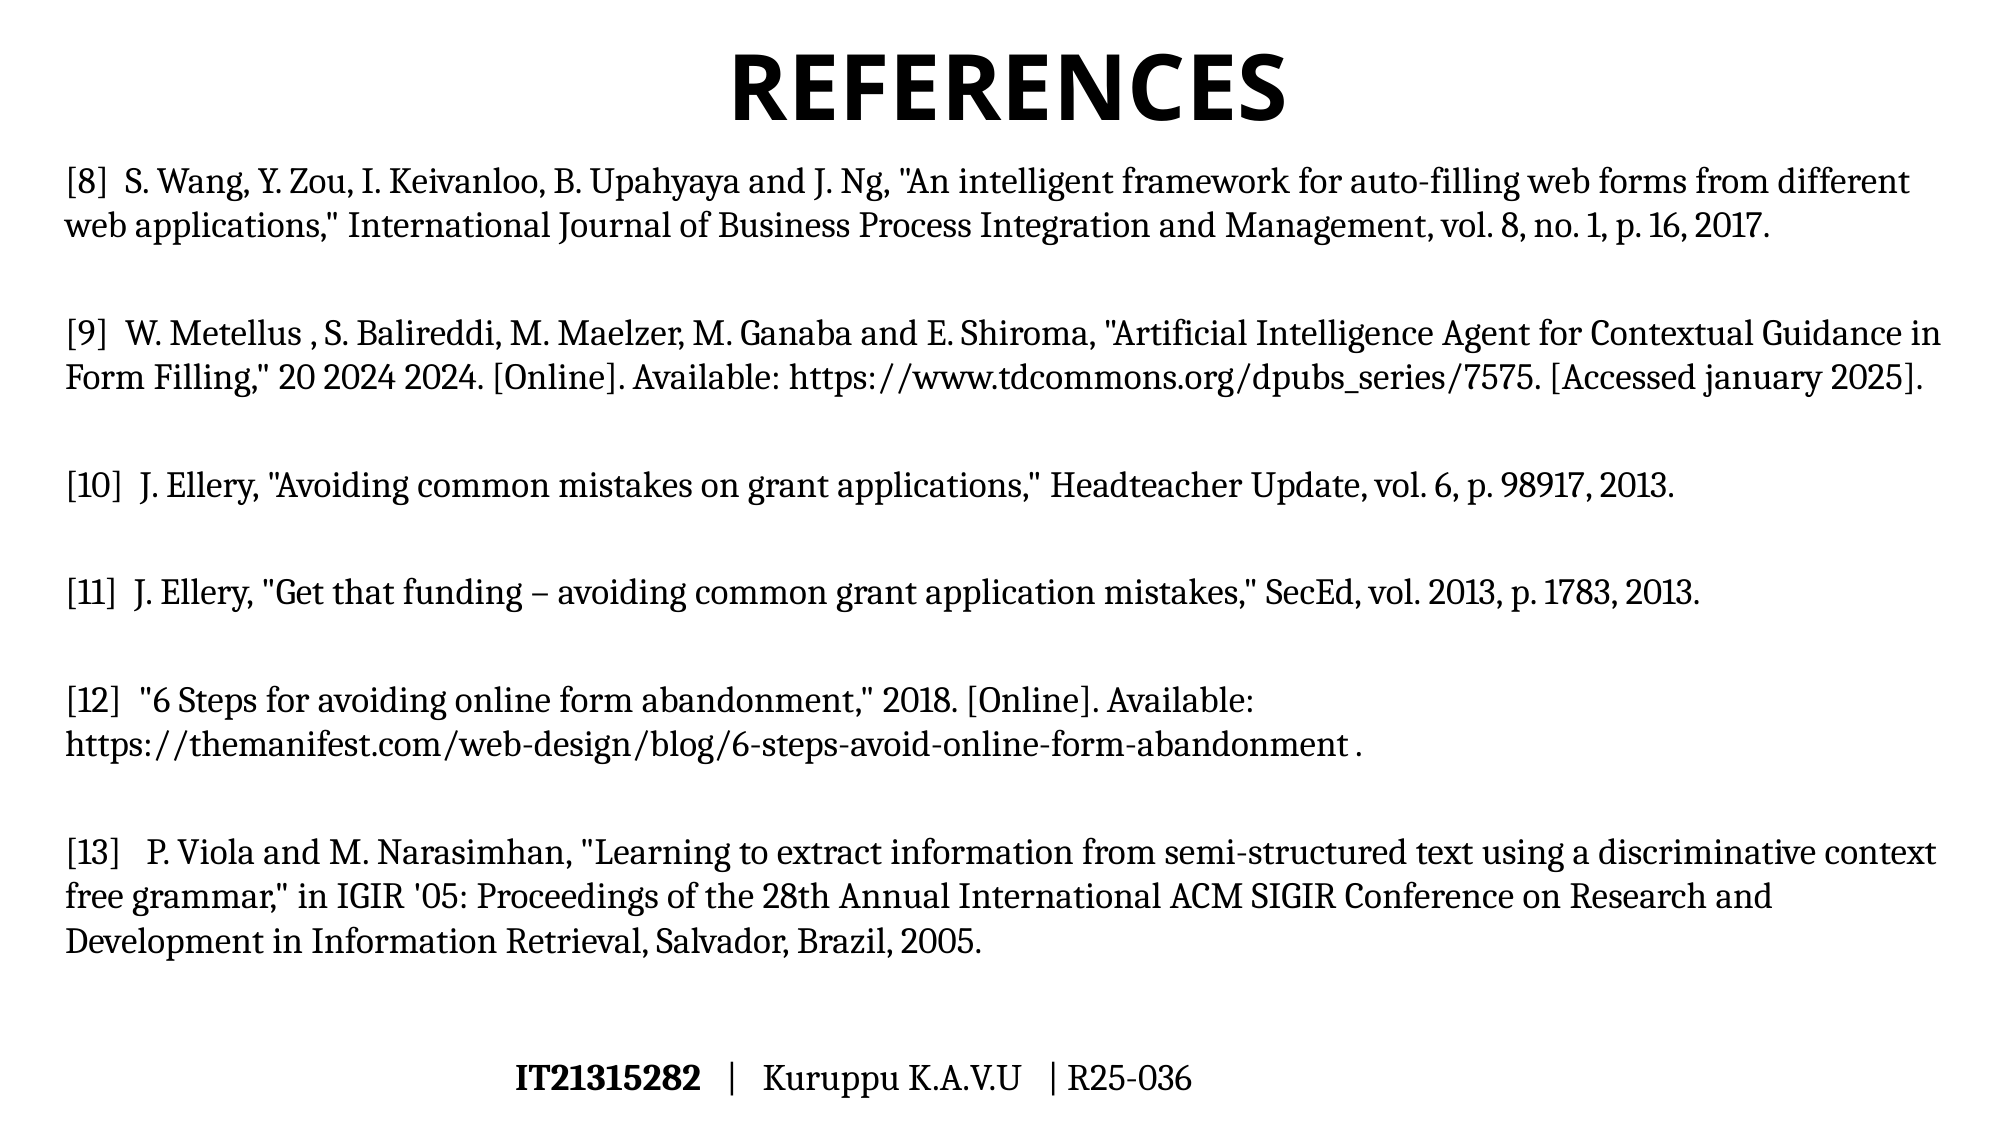

# REFERENCES
[8] S. Wang, Y. Zou, I. Keivanloo, B. Upahyaya and J. Ng, "An intelligent framework for auto-filling web forms from different web applications," International Journal of Business Process Integration and Management, vol. 8, no. 1, p. 16, 2017.
[9] W. Metellus , S. Balireddi, M. Maelzer, M. Ganaba and E. Shiroma, "Artificial Intelligence Agent for Contextual Guidance in Form Filling," 20 2024 2024. [Online]. Available: https://www.tdcommons.org/dpubs_series/7575. [Accessed january 2025].
[10] J. Ellery, "Avoiding common mistakes on grant applications," Headteacher Update, vol. 6, p. 98917, 2013.
[11] J. Ellery, "Get that funding – avoiding common grant application mistakes," SecEd, vol. 2013, p. 1783, 2013.
[12] "6 Steps for avoiding online form abandonment," 2018. [Online]. Available: https://themanifest.com/web-design/blog/6-steps-avoid-online-form-abandonment.
[13] P. Viola and M. Narasimhan, "Learning to extract information from semi-structured text using a discriminative context free grammar," in IGIR '05: Proceedings of the 28th Annual International ACM SIGIR Conference on Research and Development in Information Retrieval, Salvador, Brazil, 2005.
IT21315282 | Kuruppu K.A.V.U | R25-036